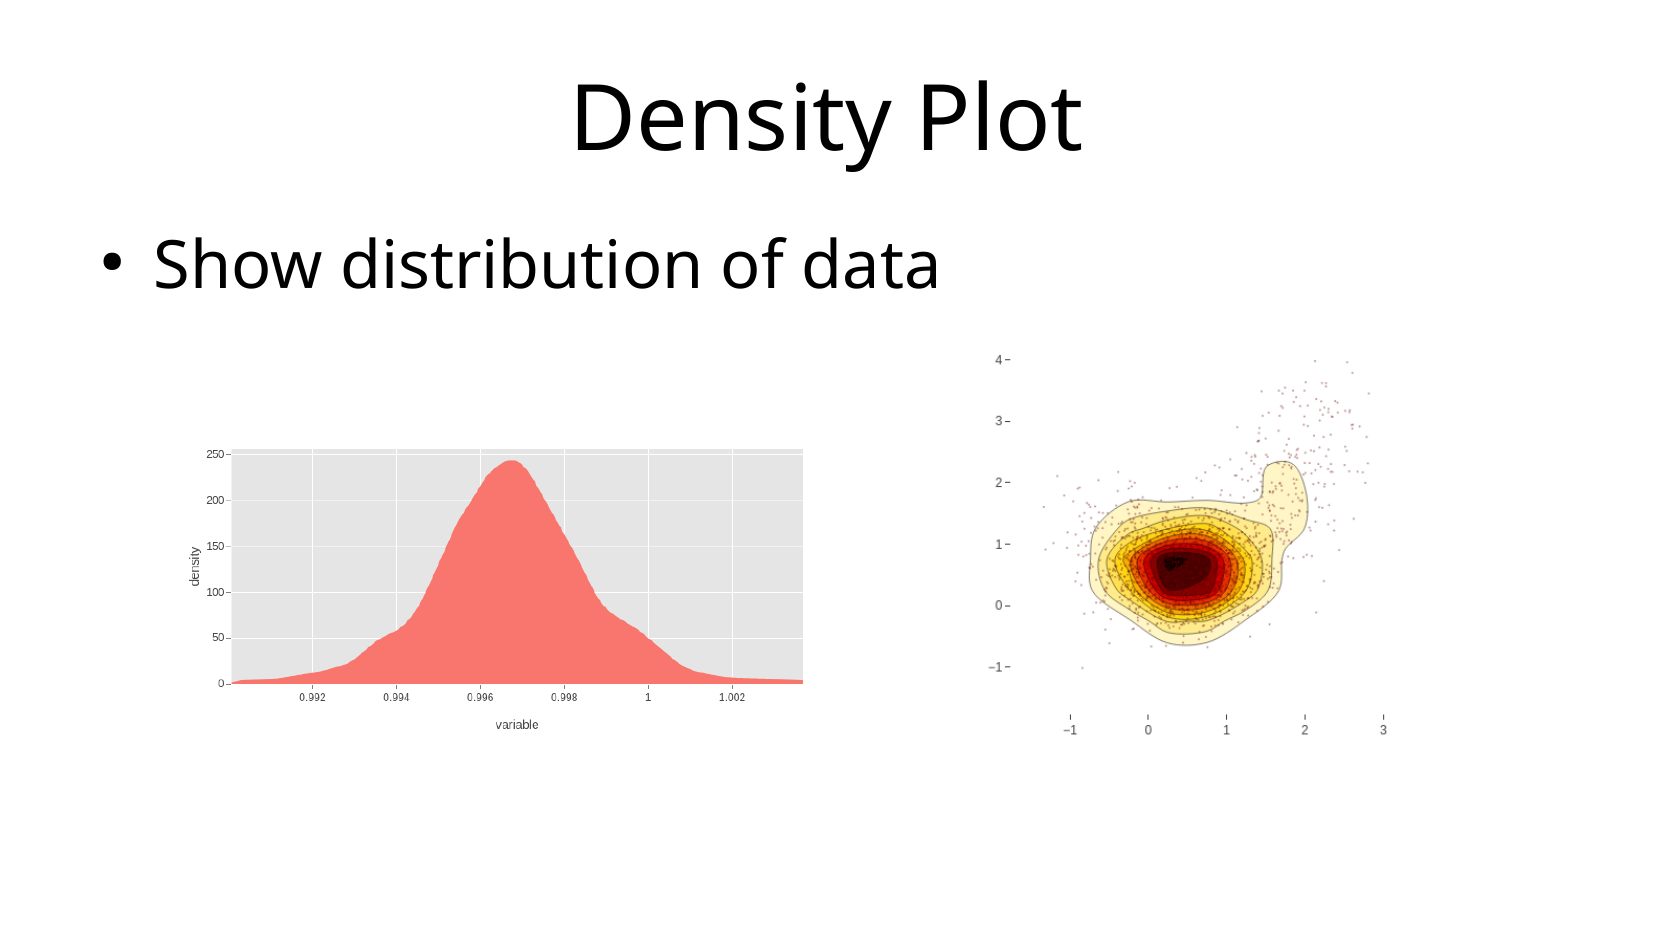

# Density Plot
Show distribution of data